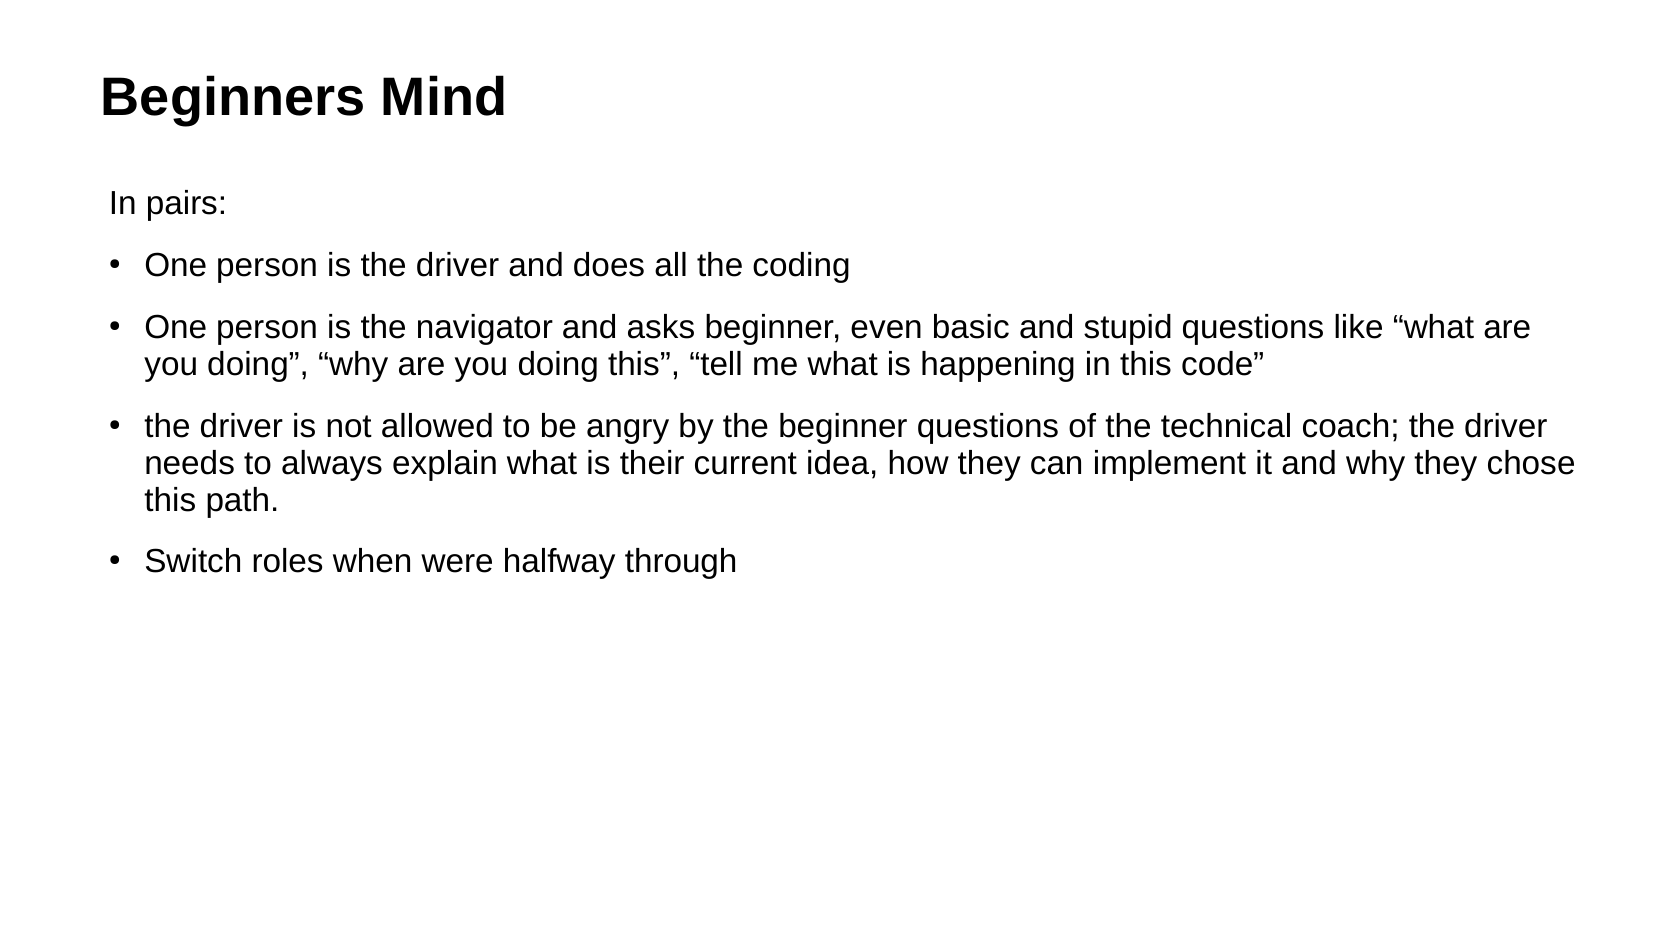

Beginners Mind
In pairs:
One person is the driver and does all the coding
One person is the navigator and asks beginner, even basic and stupid questions like “what are you doing”, “why are you doing this”, “tell me what is happening in this code”
the driver is not allowed to be angry by the beginner questions of the technical coach; the driver needs to always explain what is their current idea, how they can implement it and why they chose this path.
Switch roles when were halfway through